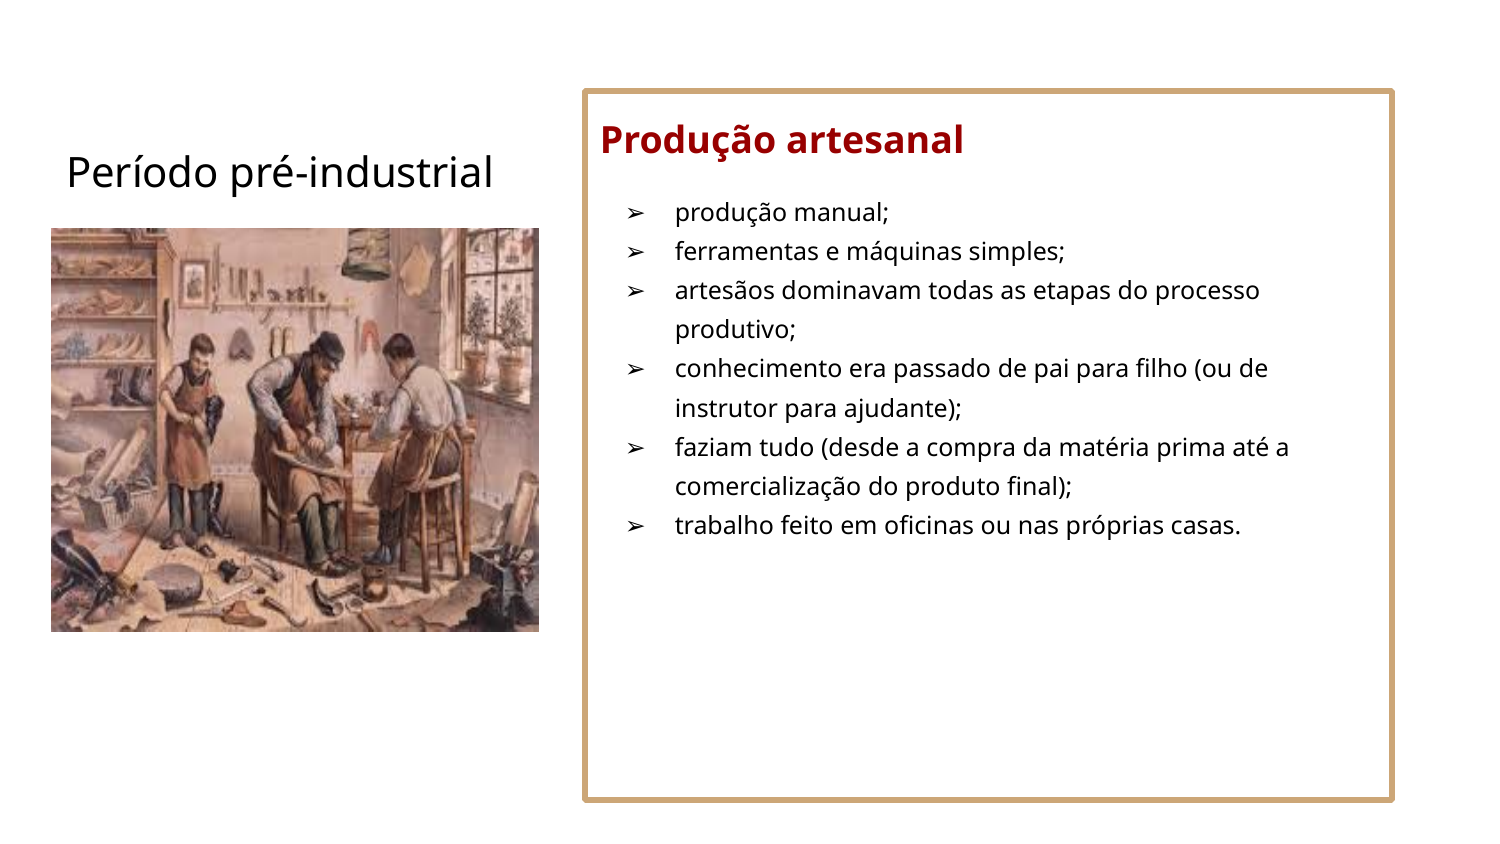

# Período pré-industrial
Produção artesanal
produção manual;
ferramentas e máquinas simples;
artesãos dominavam todas as etapas do processo produtivo;
conhecimento era passado de pai para filho (ou de instrutor para ajudante);
faziam tudo (desde a compra da matéria prima até a comercialização do produto final);
trabalho feito em oficinas ou nas próprias casas.